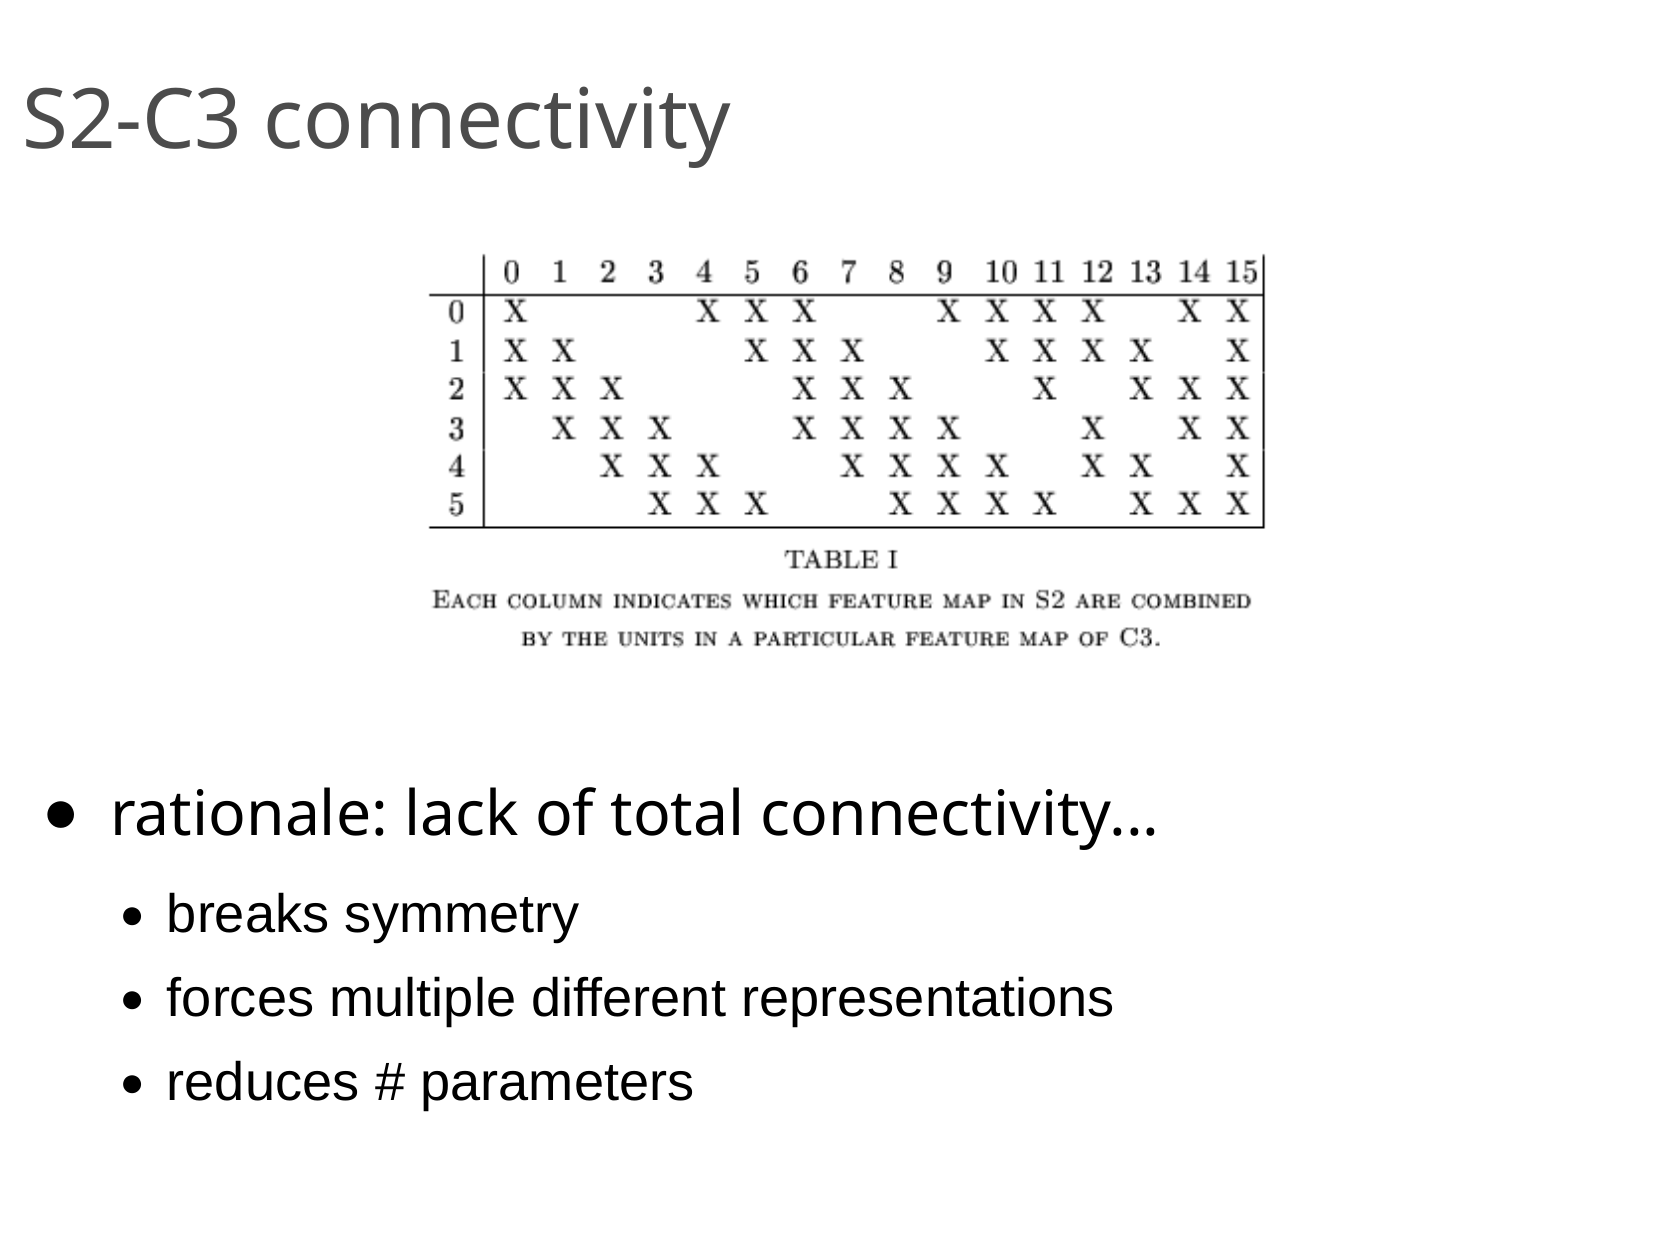

# S2-C3 connectivity
rationale: lack of total connectivity...
breaks symmetry
forces multiple different representations
reduces # parameters